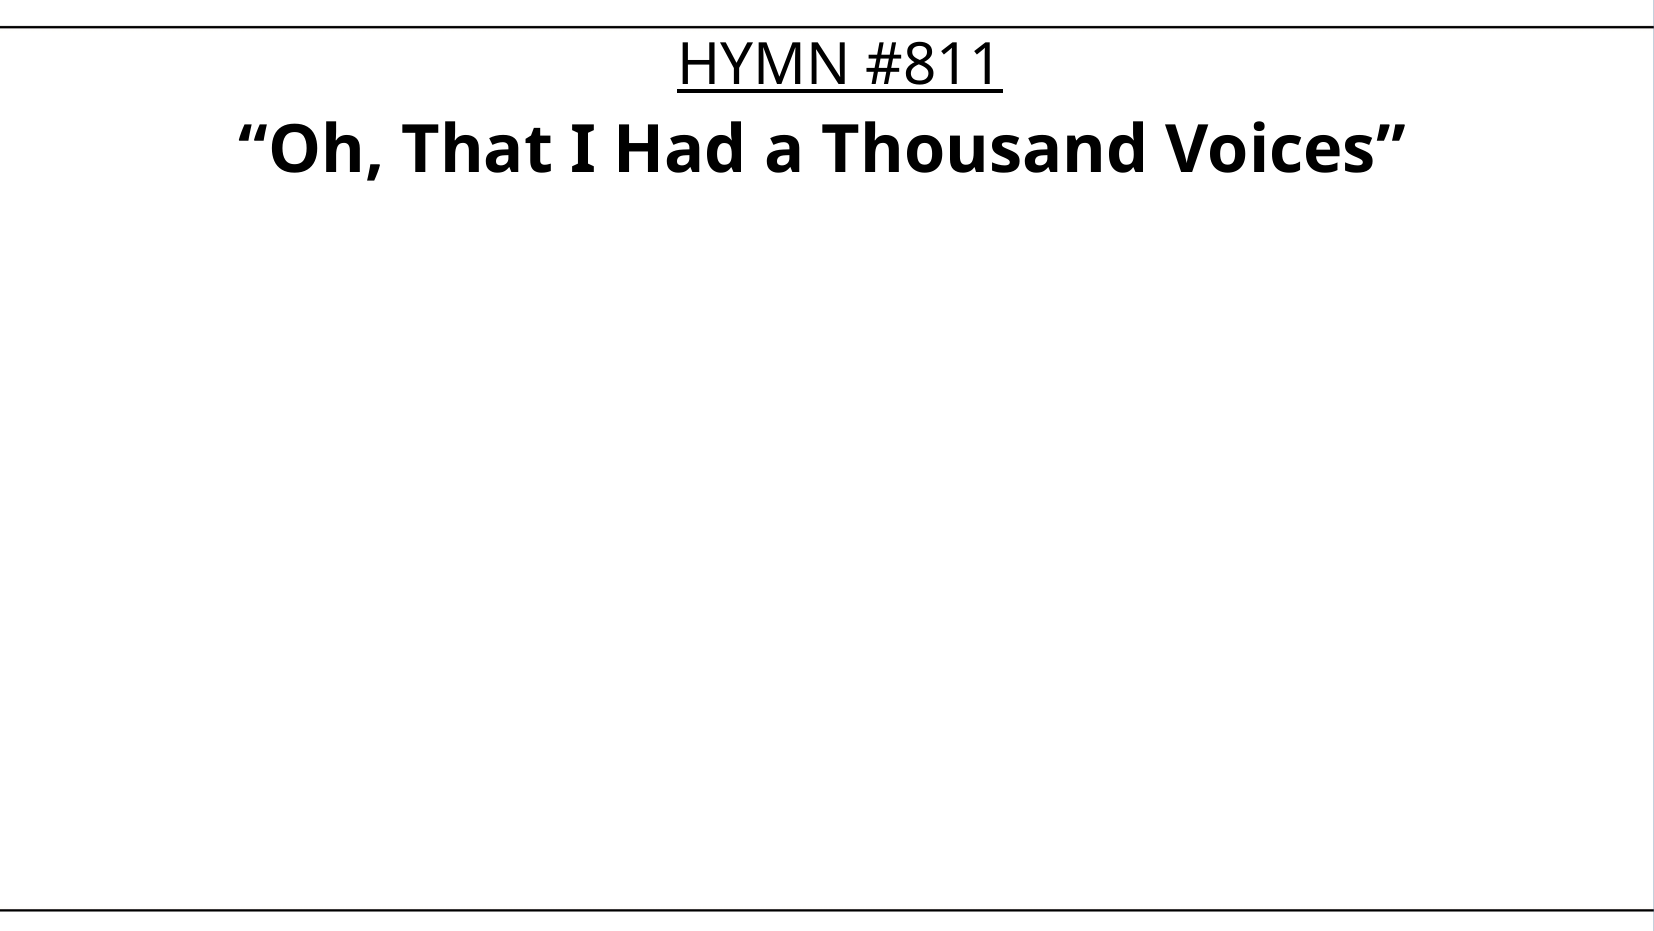

HYMN #811
“Oh, That I Had a Thousand Voices”